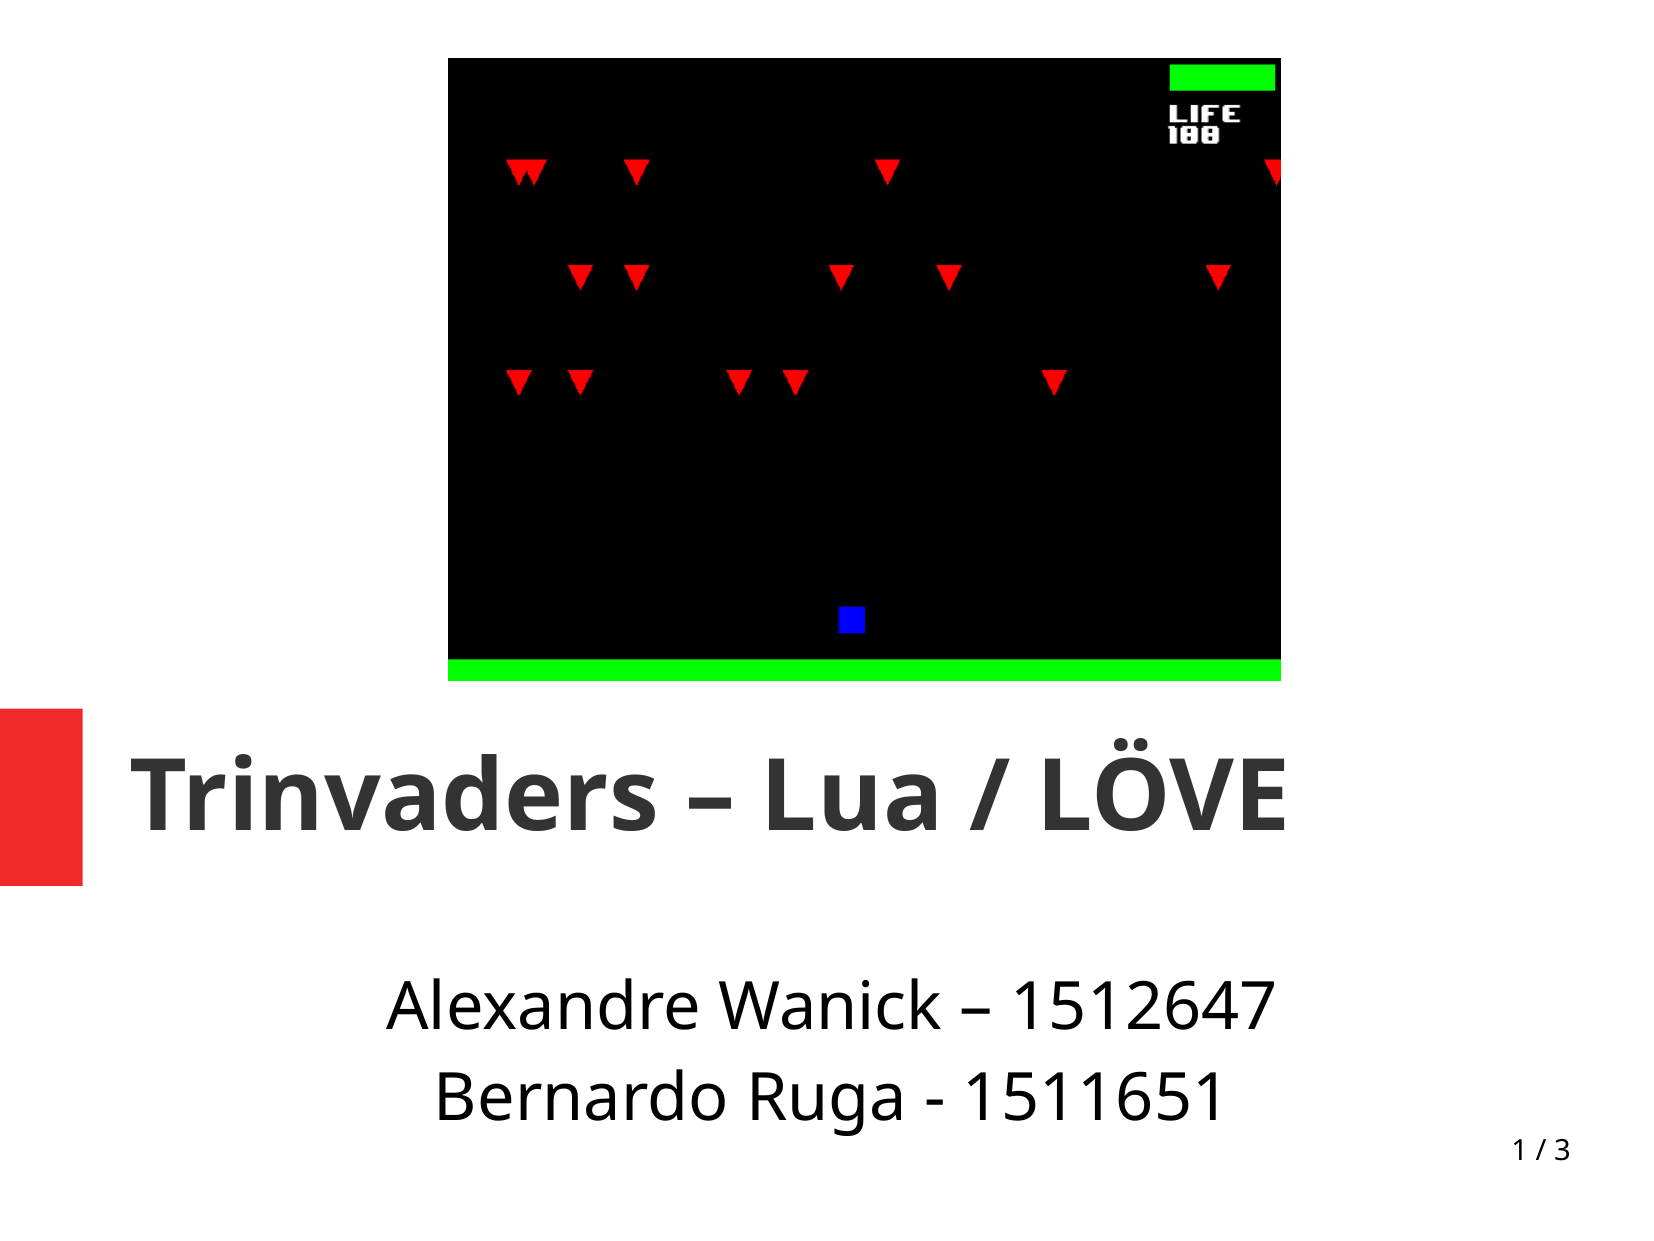

# Trinvaders – Lua / LÖVE
Alexandre Wanick – 1512647
Bernardo Ruga - 1511651
1